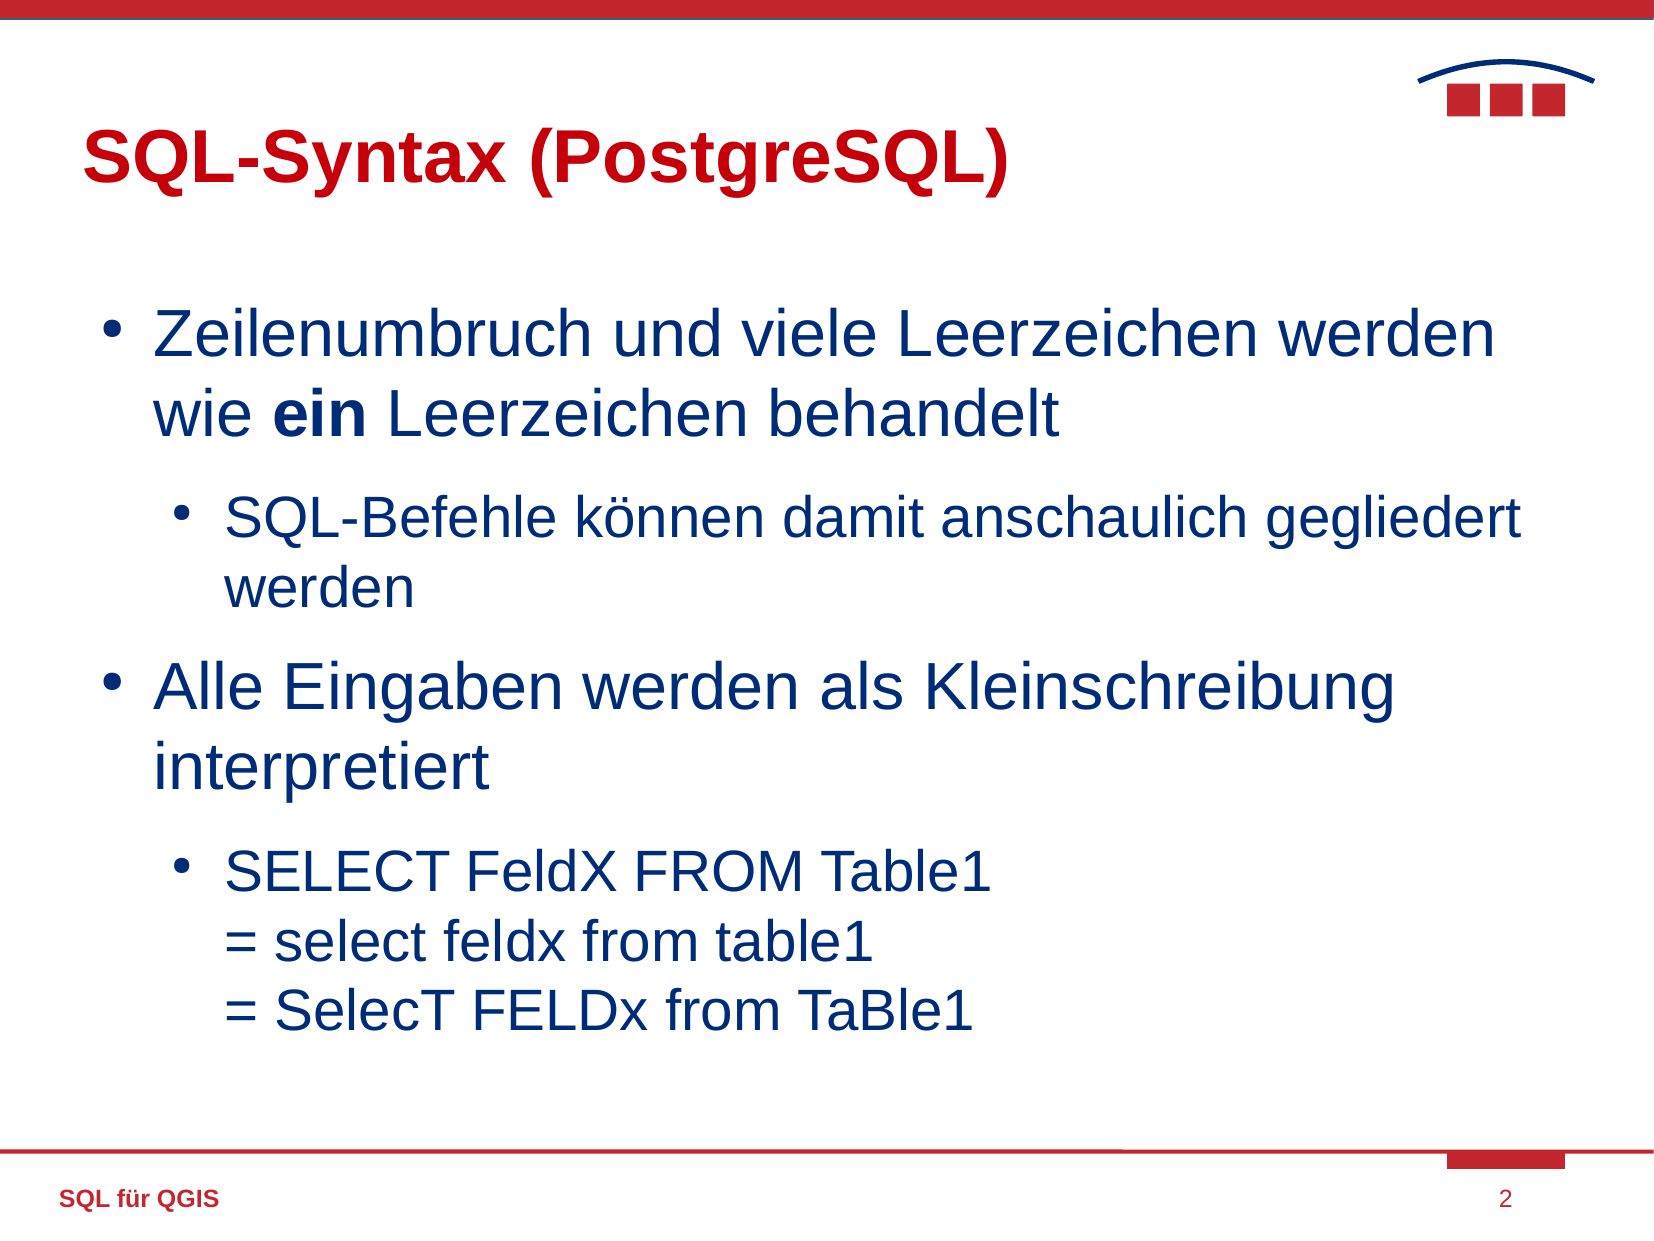

# SQL-Syntax (PostgreSQL)
Zeilenumbruch und viele Leerzeichen werden wie ein Leerzeichen behandelt
SQL-Befehle können damit anschaulich gegliedert werden
Alle Eingaben werden als Kleinschreibung interpretiert
SELECT FeldX FROM Table1
= select feldx from table1
= SelecT FELDx from TaBle1